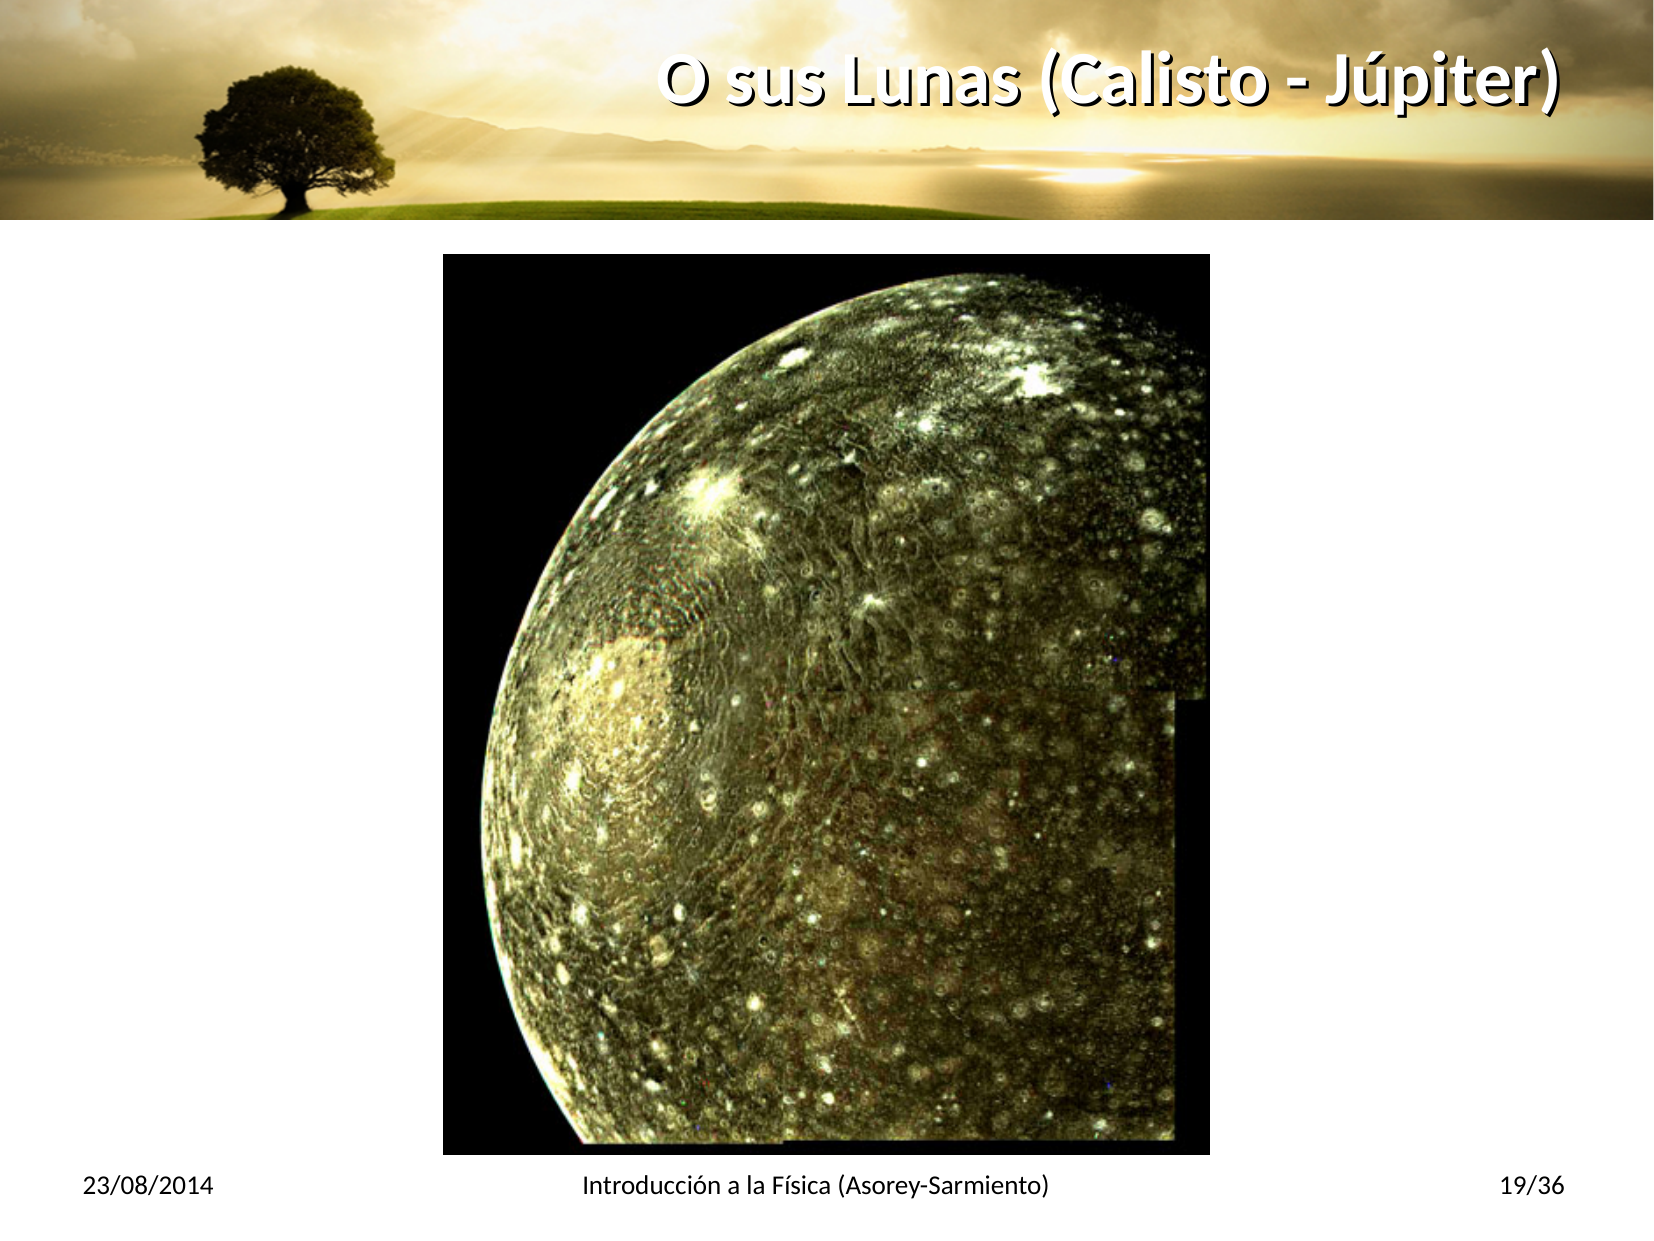

# O sus Lunas (Calisto - Júpiter)
23/08/2014
Introducción a la Física (Asorey-Sarmiento)
19